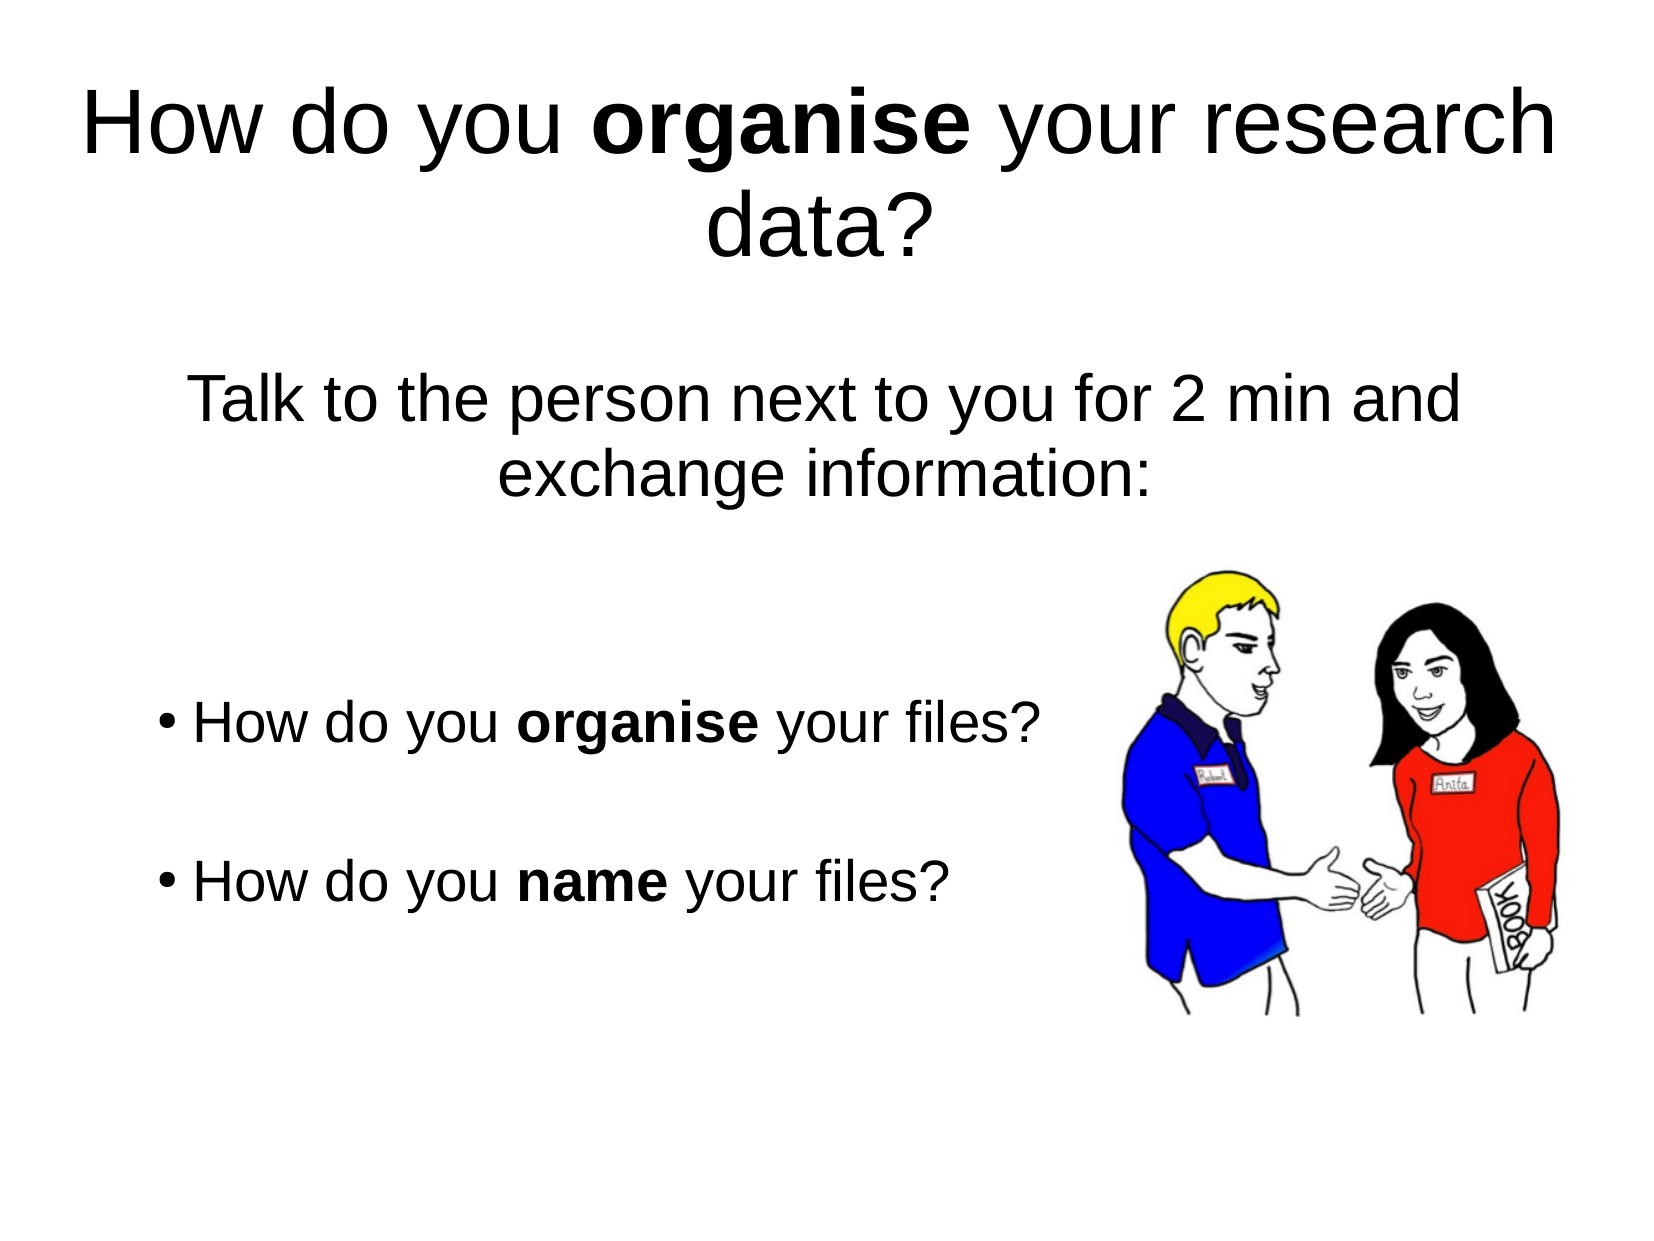

# How do you organise your research data?
Talk to the person next to you for 2 min and exchange information:
How do you organise your files?
How do you name your files?